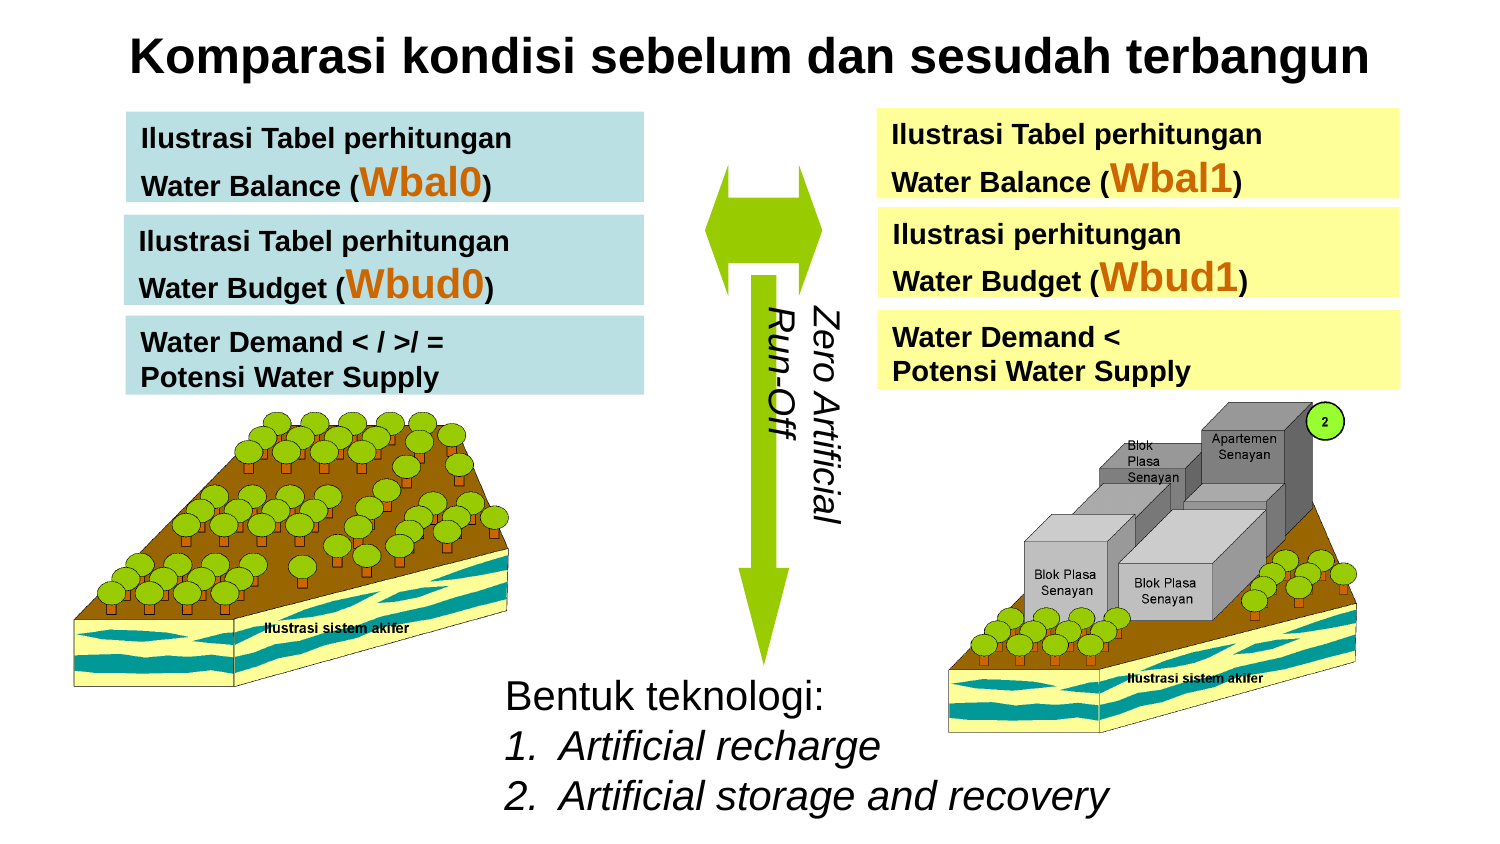

Komparasi kondisi sebelum dan sesudah terbangun
Ilustrasi Tabel perhitungan
Water Balance (Wbal1)‏
Ilustrasi Tabel perhitungan
Water Balance (Wbal0)‏
Ilustrasi perhitungan
Water Budget (Wbud1)‏
Ilustrasi Tabel perhitungan
Water Budget (Wbud0)‏
Water Demand <
Potensi Water Supply
Water Demand < / >/ =
Potensi Water Supply
Zero Artificial Run-Off
Bentuk teknologi:
Artificial recharge
Artificial storage and recovery